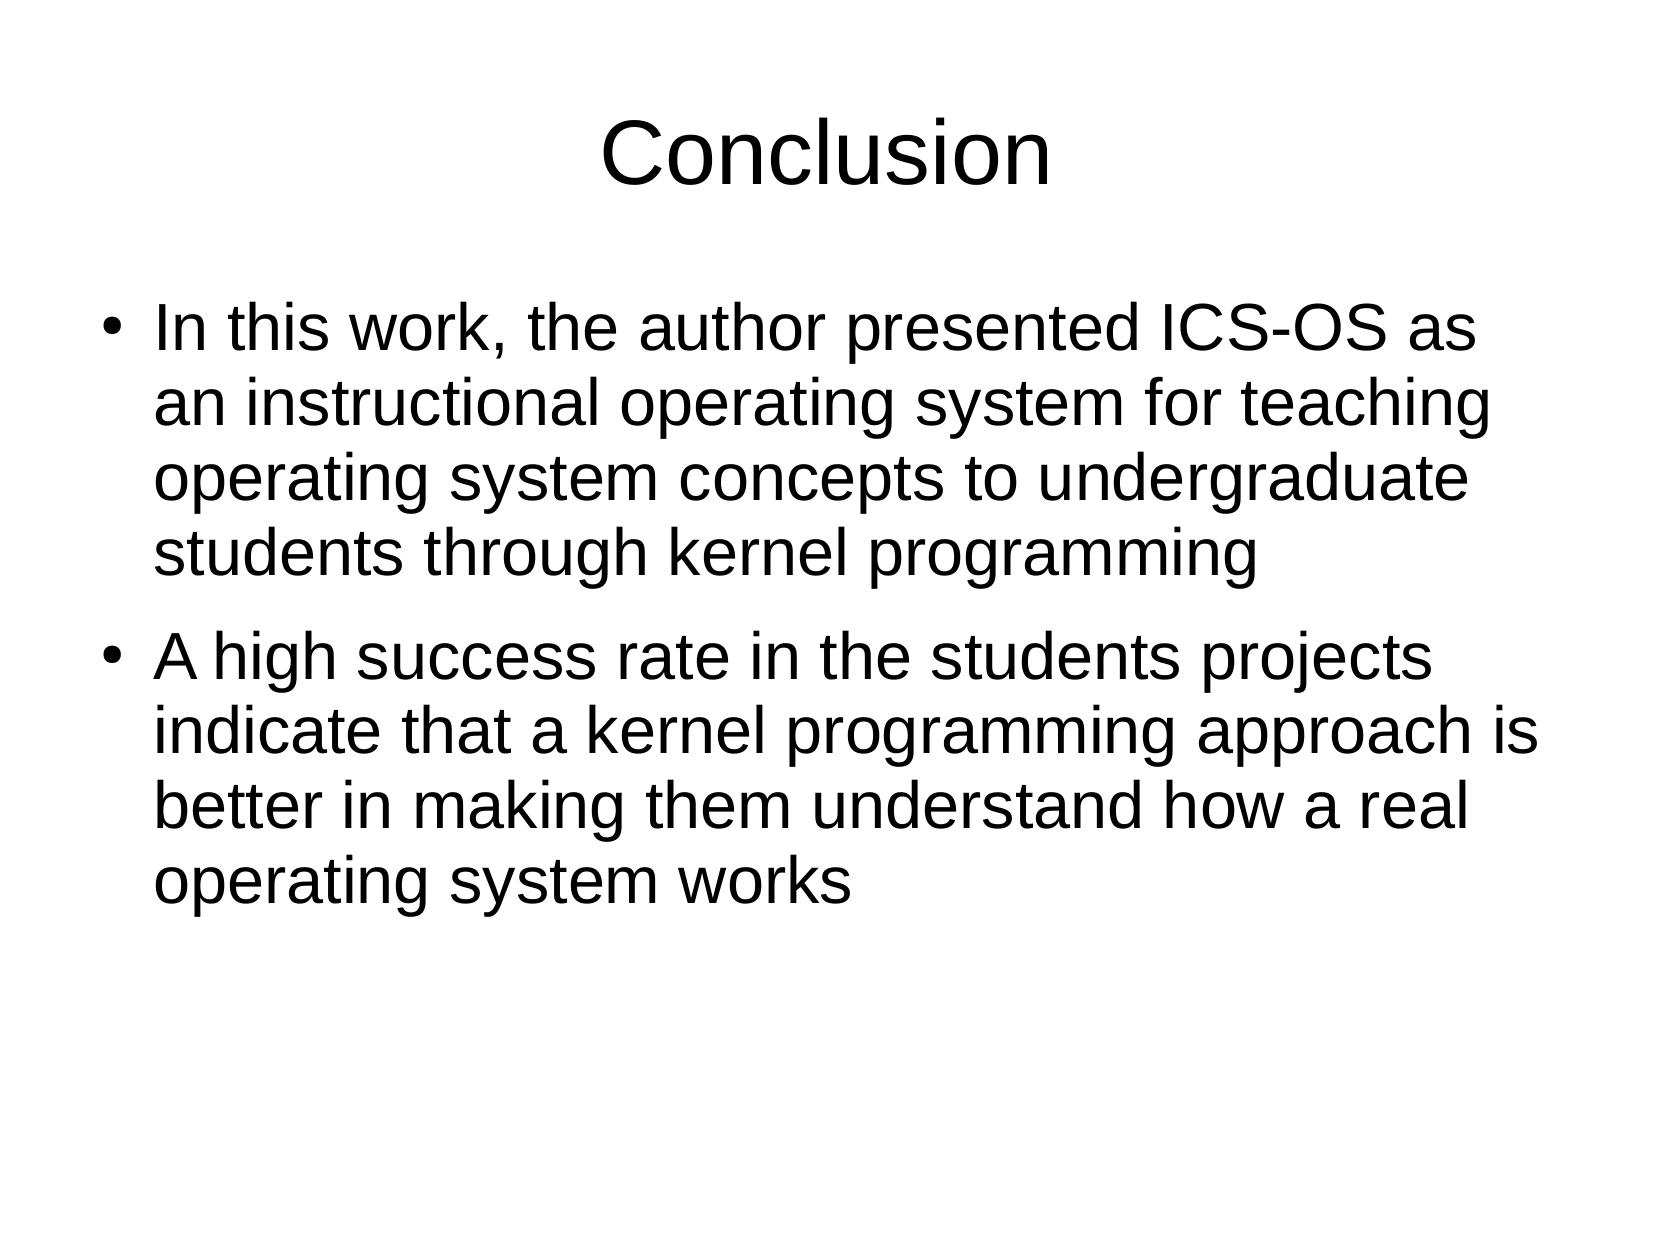

# Conclusion
In this work, the author presented ICS-OS as an instructional operating system for teaching operating system concepts to undergraduate students through kernel programming
A high success rate in the students projects indicate that a kernel programming approach is better in making them understand how a real operating system works